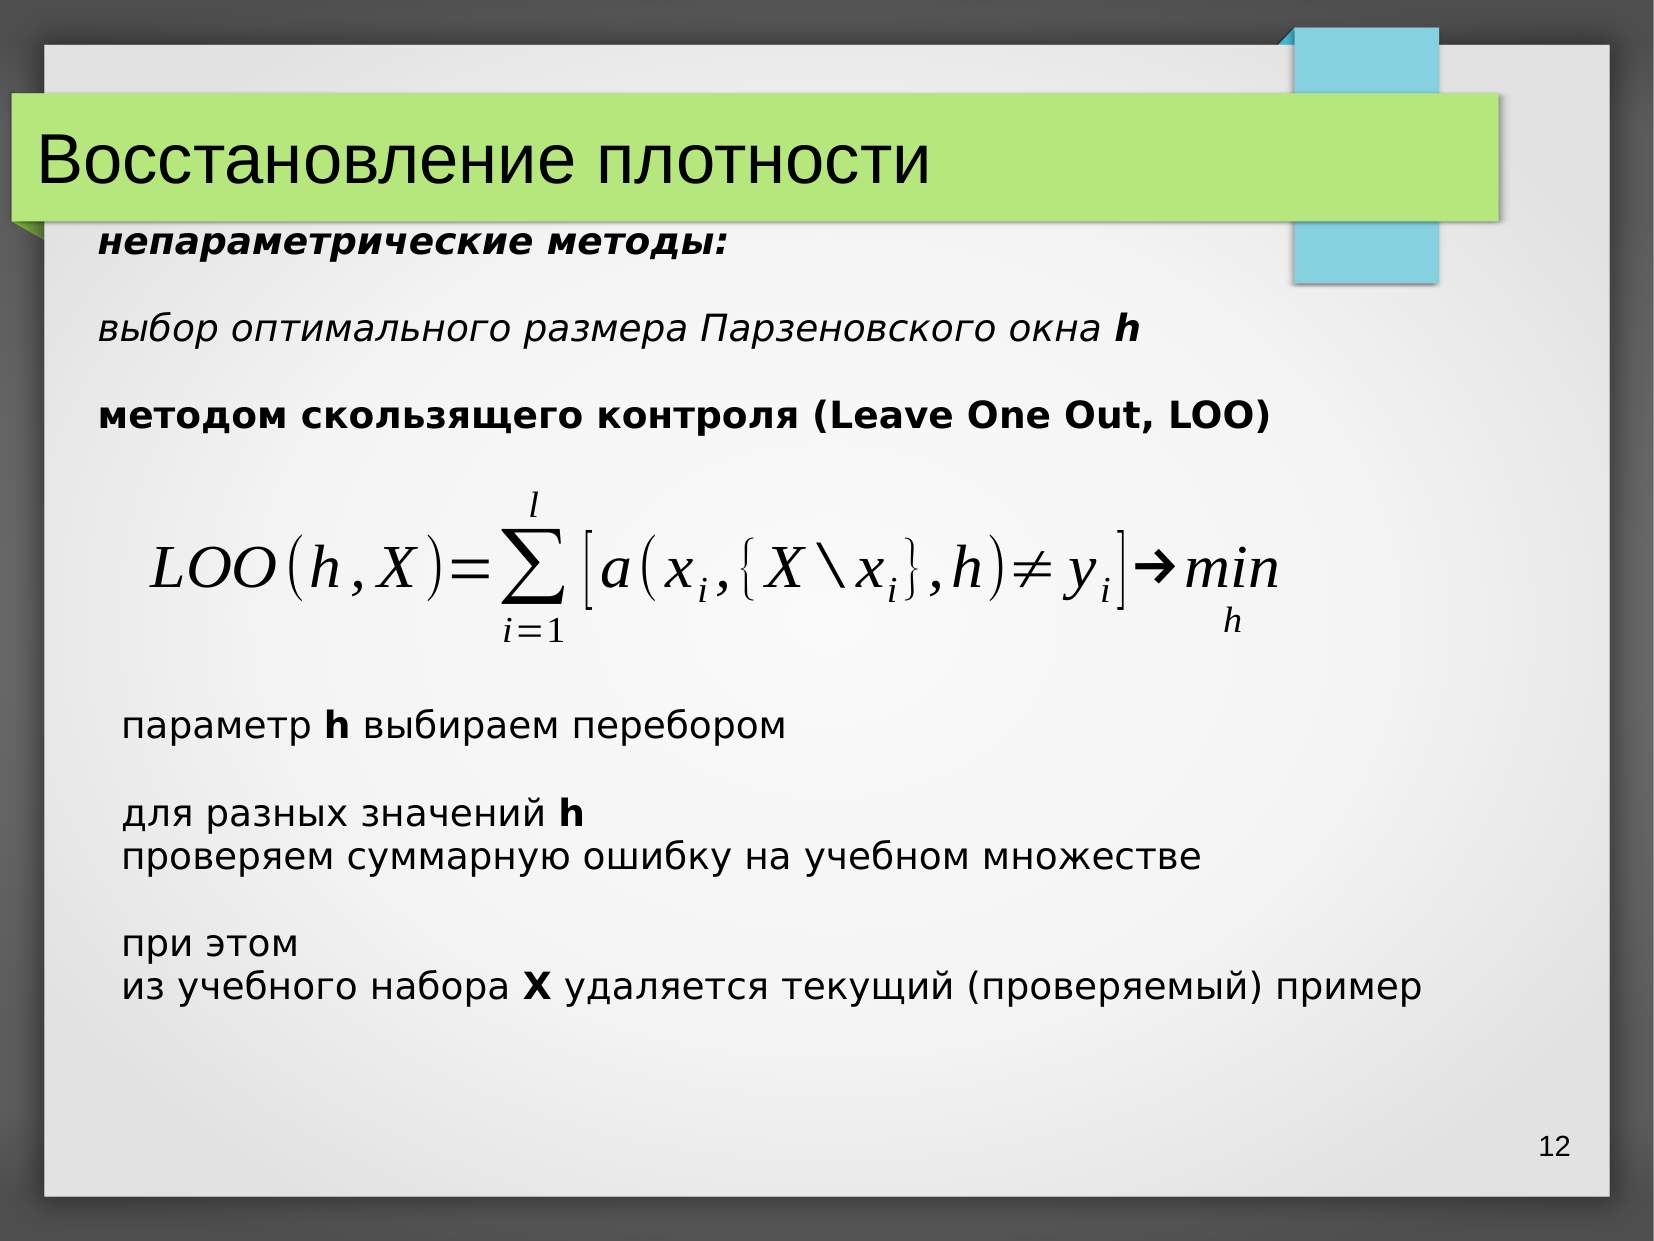

# Восстановление плотности
непараметрические методы:
выбор оптимального размера Парзеновского окна h
методом скользящего контроля (Leave One Out, LOO)
параметр h выбираем перебором
для разных значений h
проверяем суммарную ошибку на учебном множестве
при этом
из учебного набора Х удаляется текущий (проверяемый) пример
12